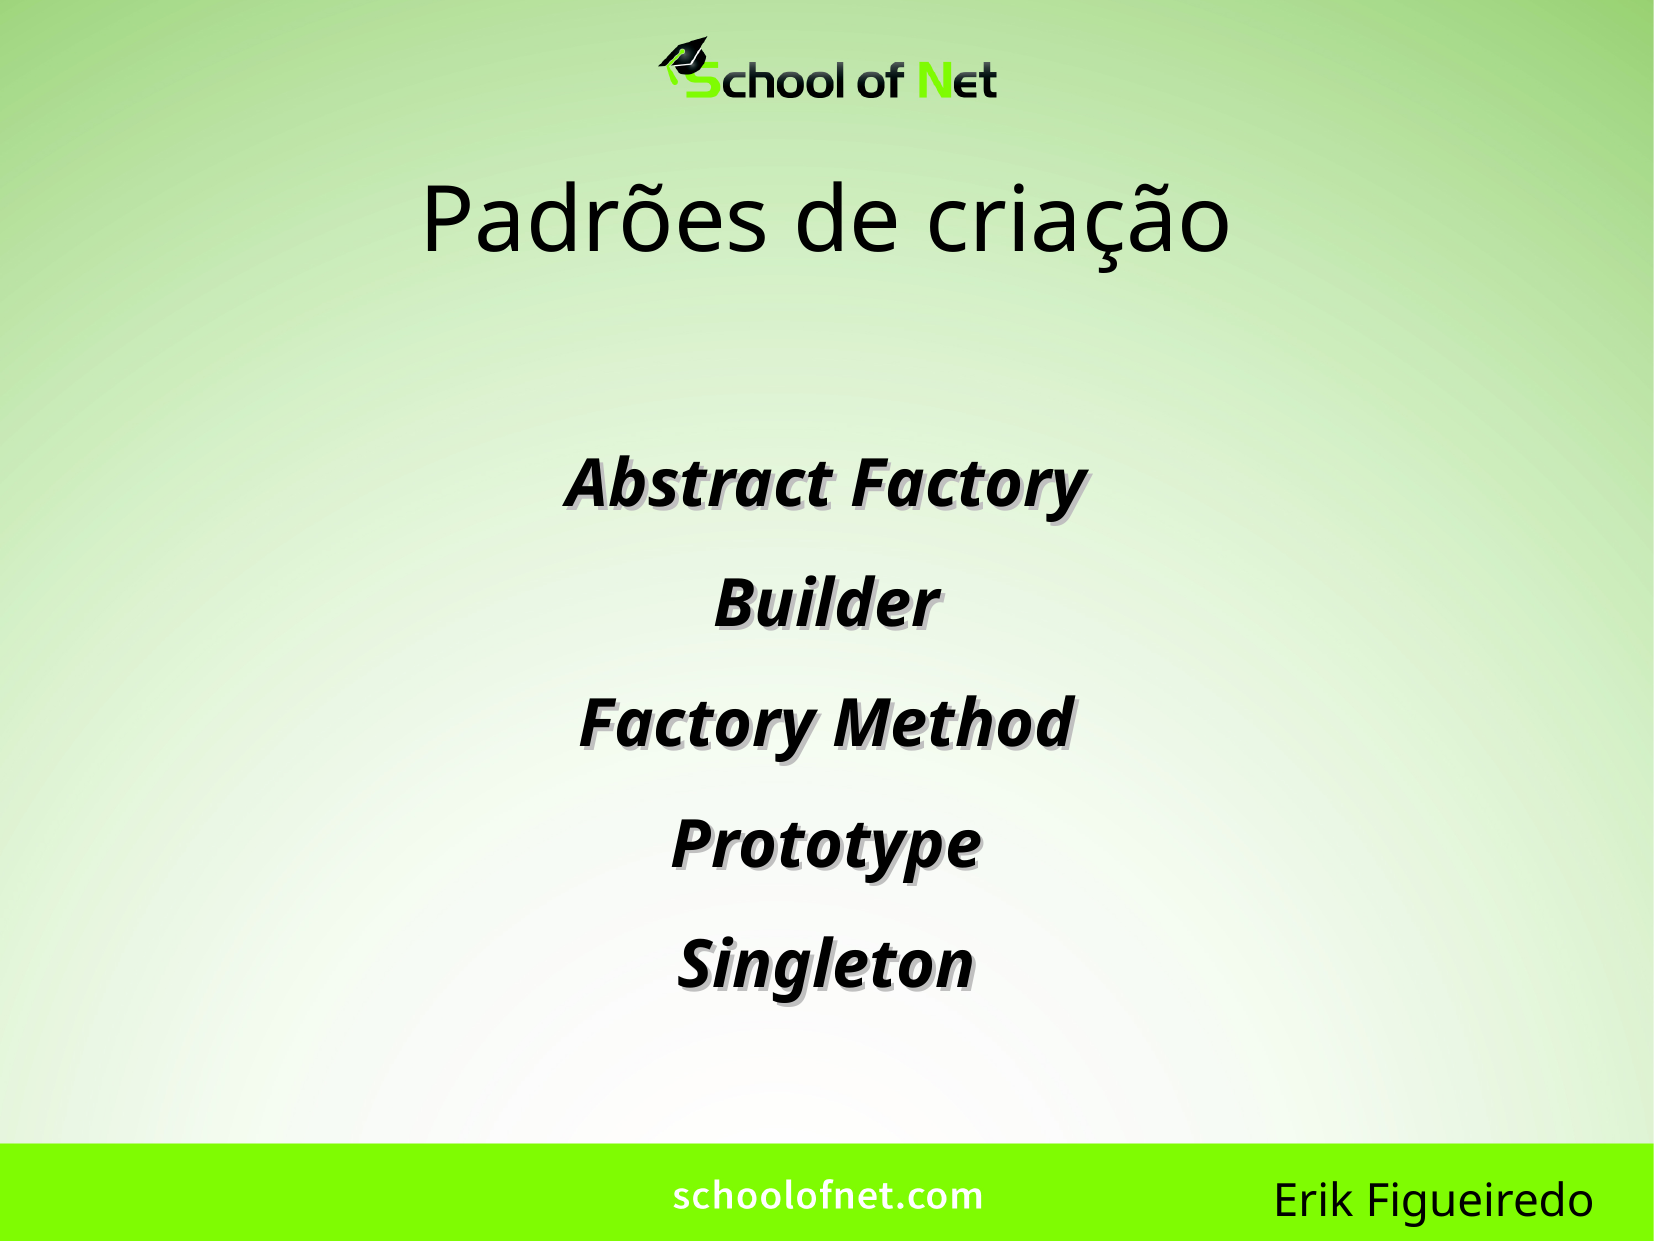

# Padrões de criação
Abstract Factory
Builder
Factory Method
Prototype
Singleton
Erik Figueiredo